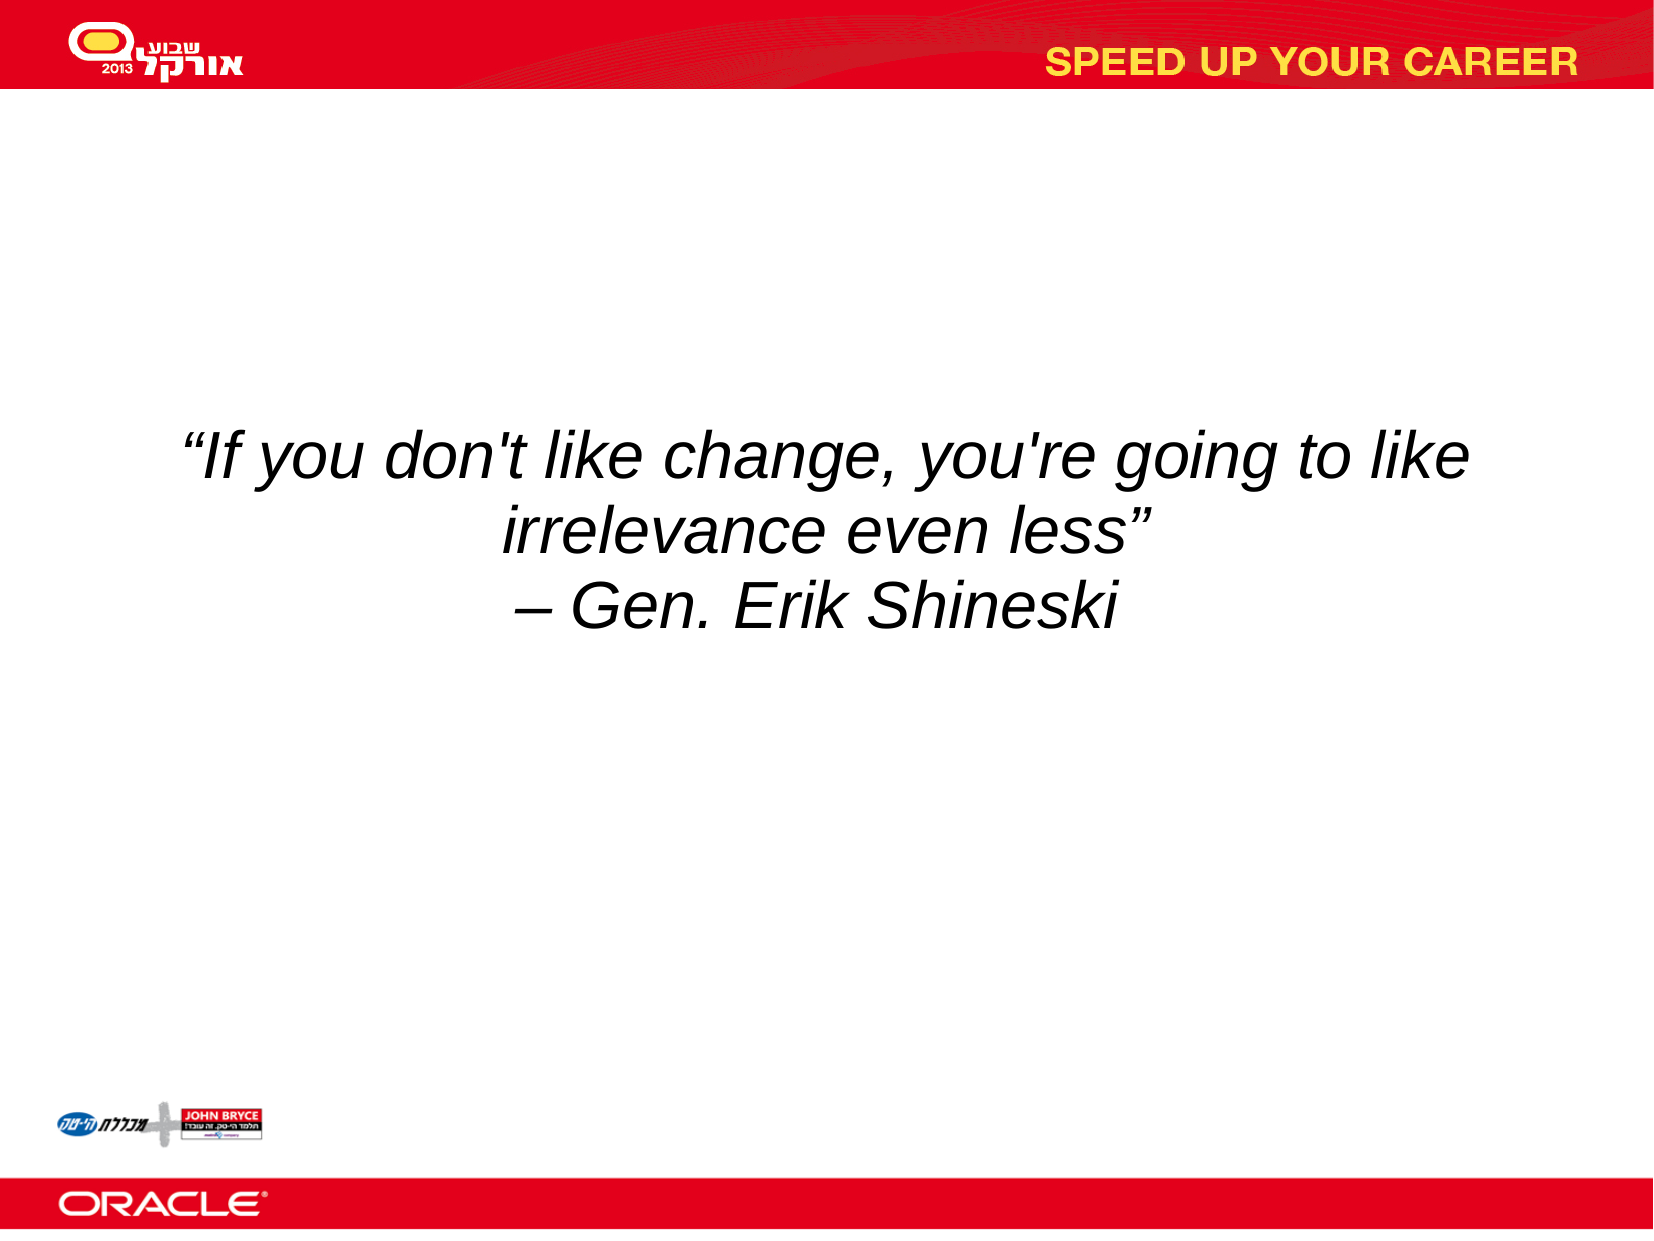

“If you don't like change, you're going to like irrelevance even less”
– Gen. Erik Shineski